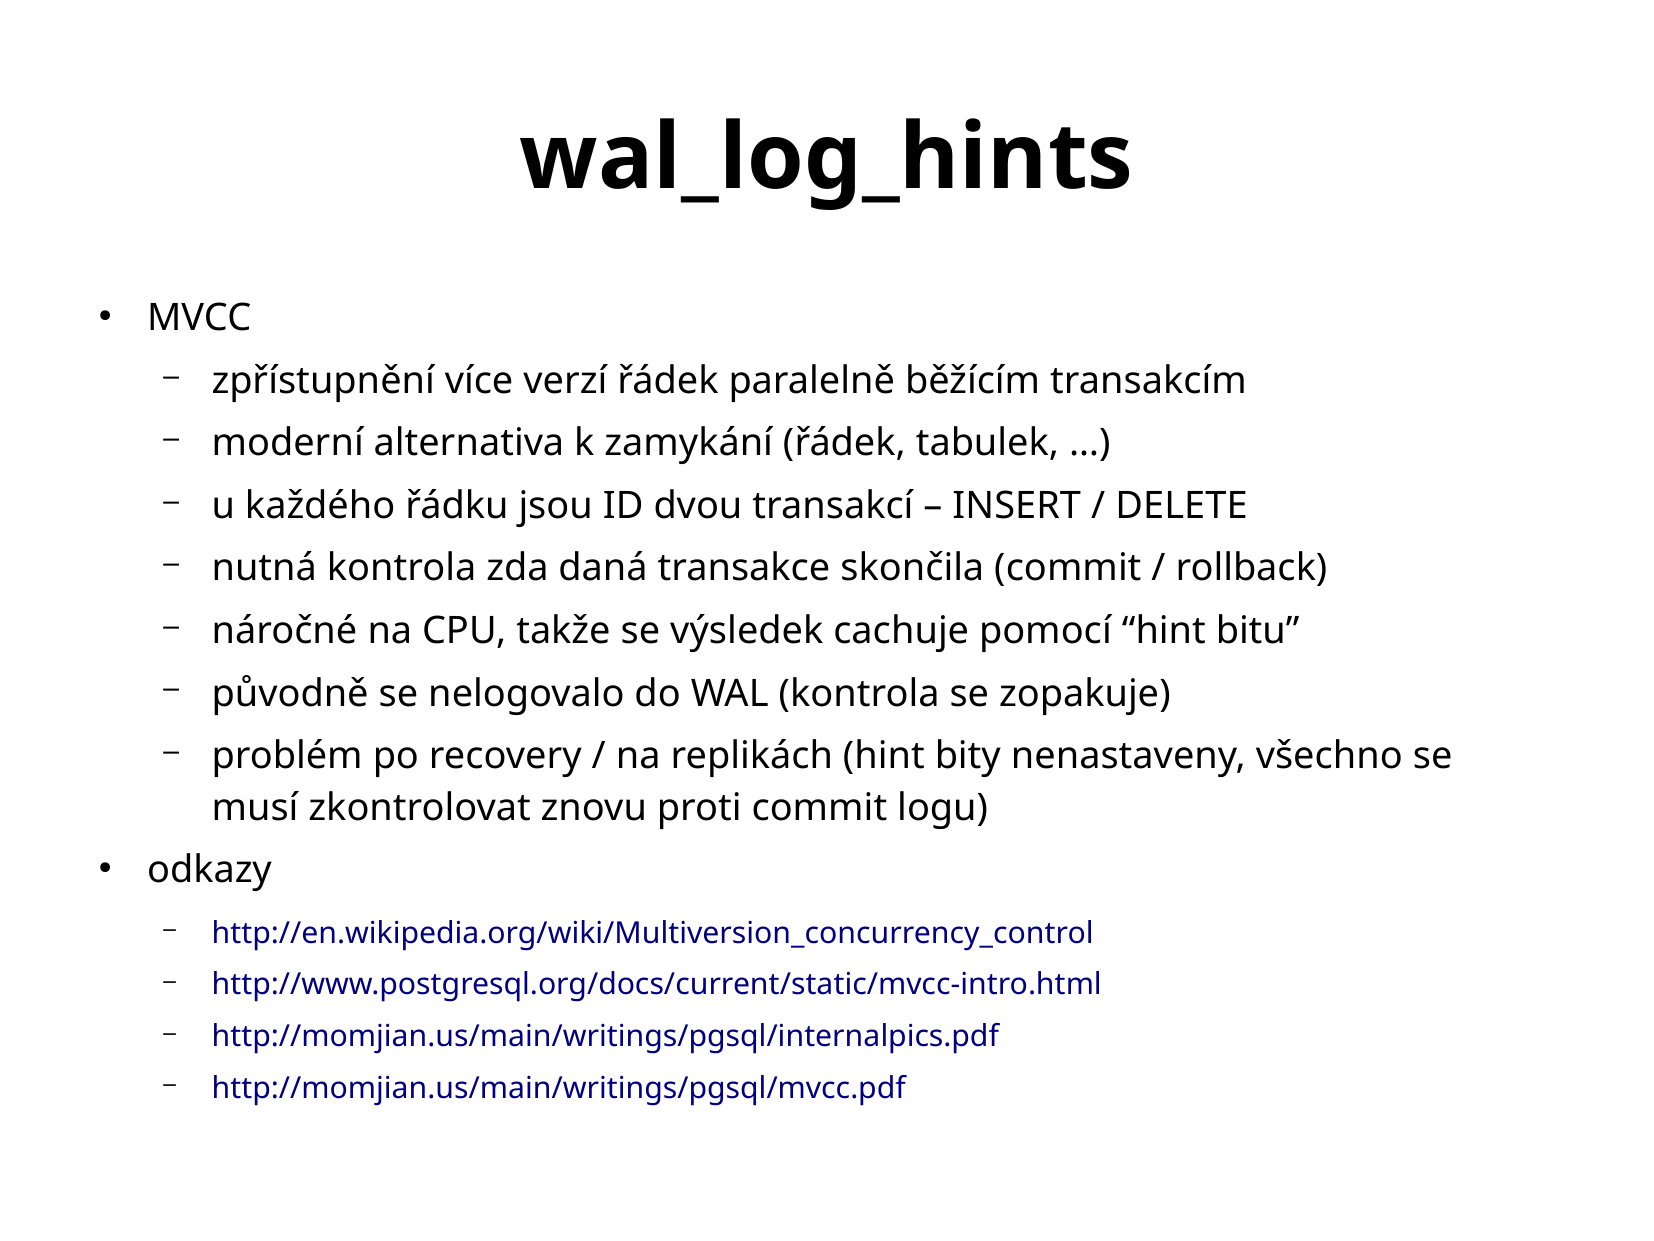

# wal_log_hints
MVCC
zpřístupnění více verzí řádek paralelně běžícím transakcím
moderní alternativa k zamykání (řádek, tabulek, …)
u každého řádku jsou ID dvou transakcí – INSERT / DELETE
nutná kontrola zda daná transakce skončila (commit / rollback)
náročné na CPU, takže se výsledek cachuje pomocí “hint bitu”
původně se nelogovalo do WAL (kontrola se zopakuje)
problém po recovery / na replikách (hint bity nenastaveny, všechno se musí zkontrolovat znovu proti commit logu)
odkazy
http://en.wikipedia.org/wiki/Multiversion_concurrency_control
http://www.postgresql.org/docs/current/static/mvcc-intro.html
http://momjian.us/main/writings/pgsql/internalpics.pdf
http://momjian.us/main/writings/pgsql/mvcc.pdf